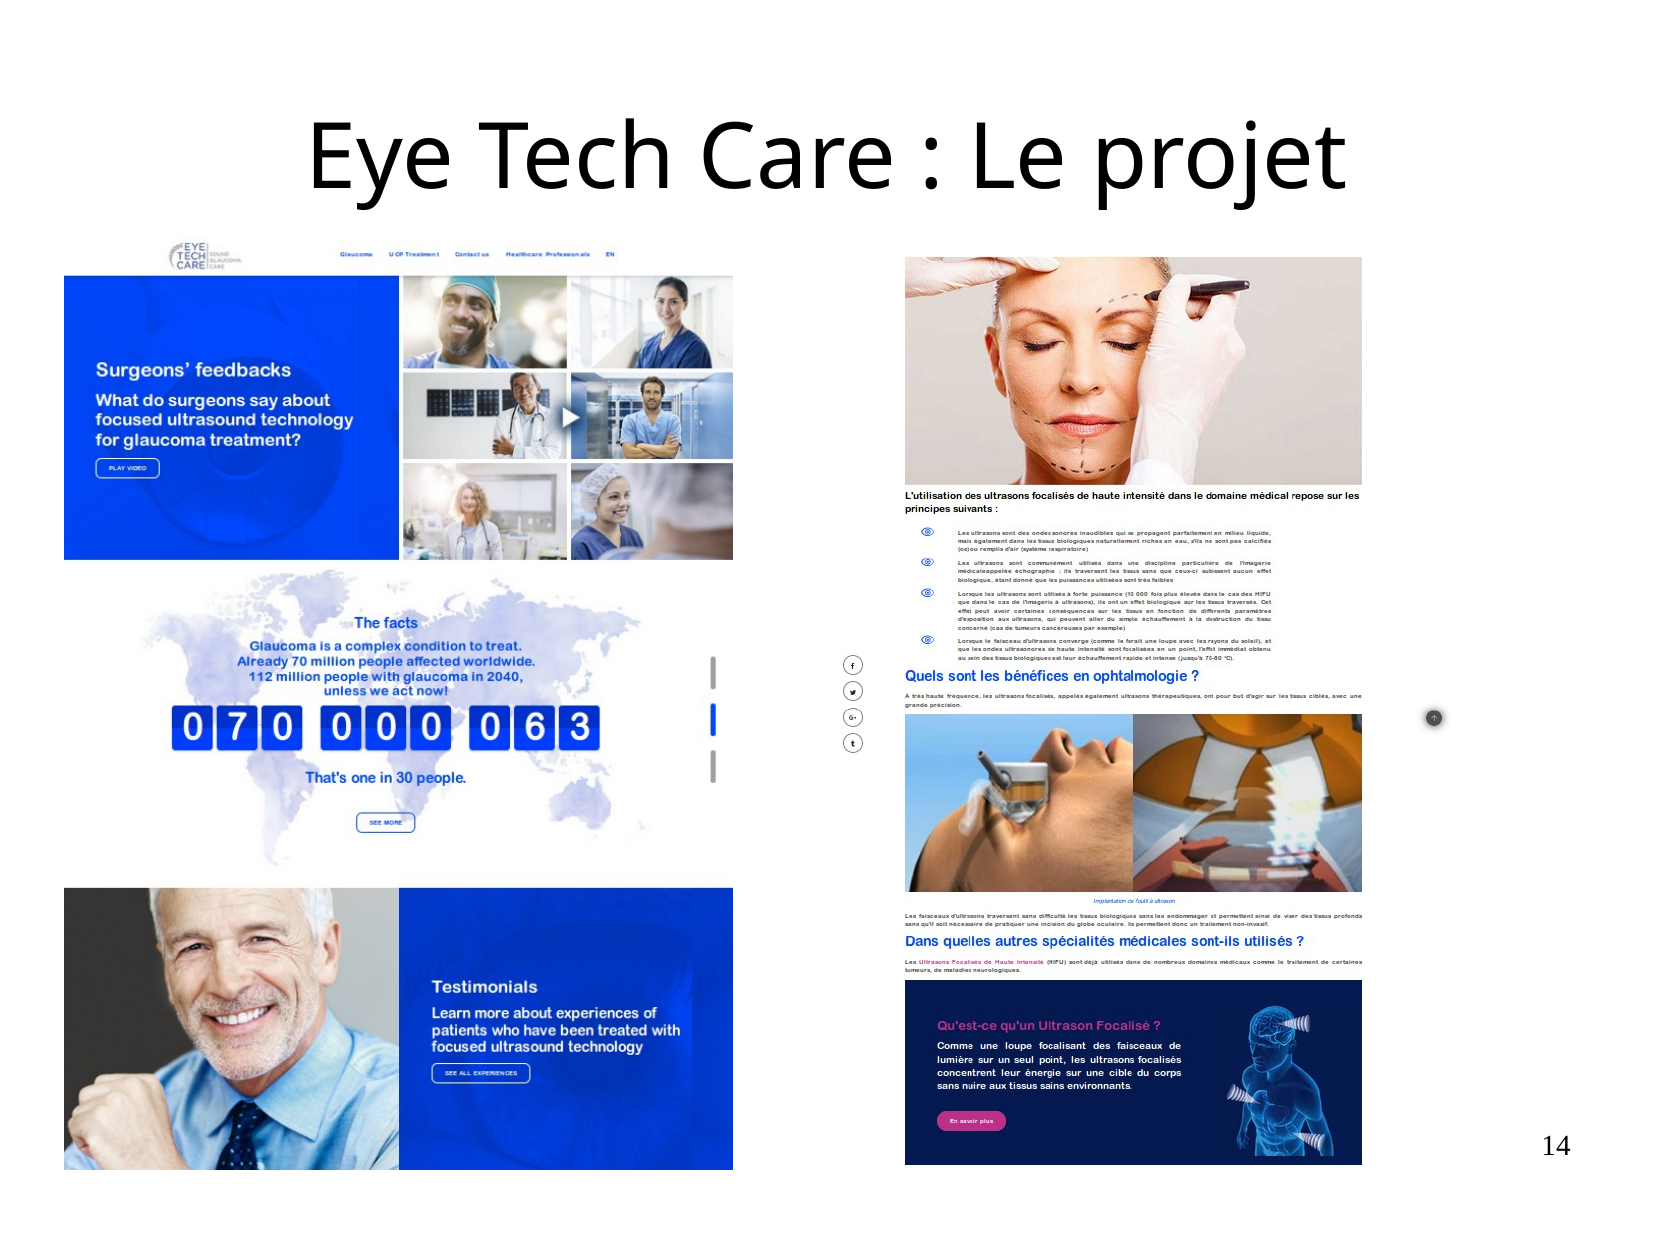

# Eye Tech Care : Le projet
14